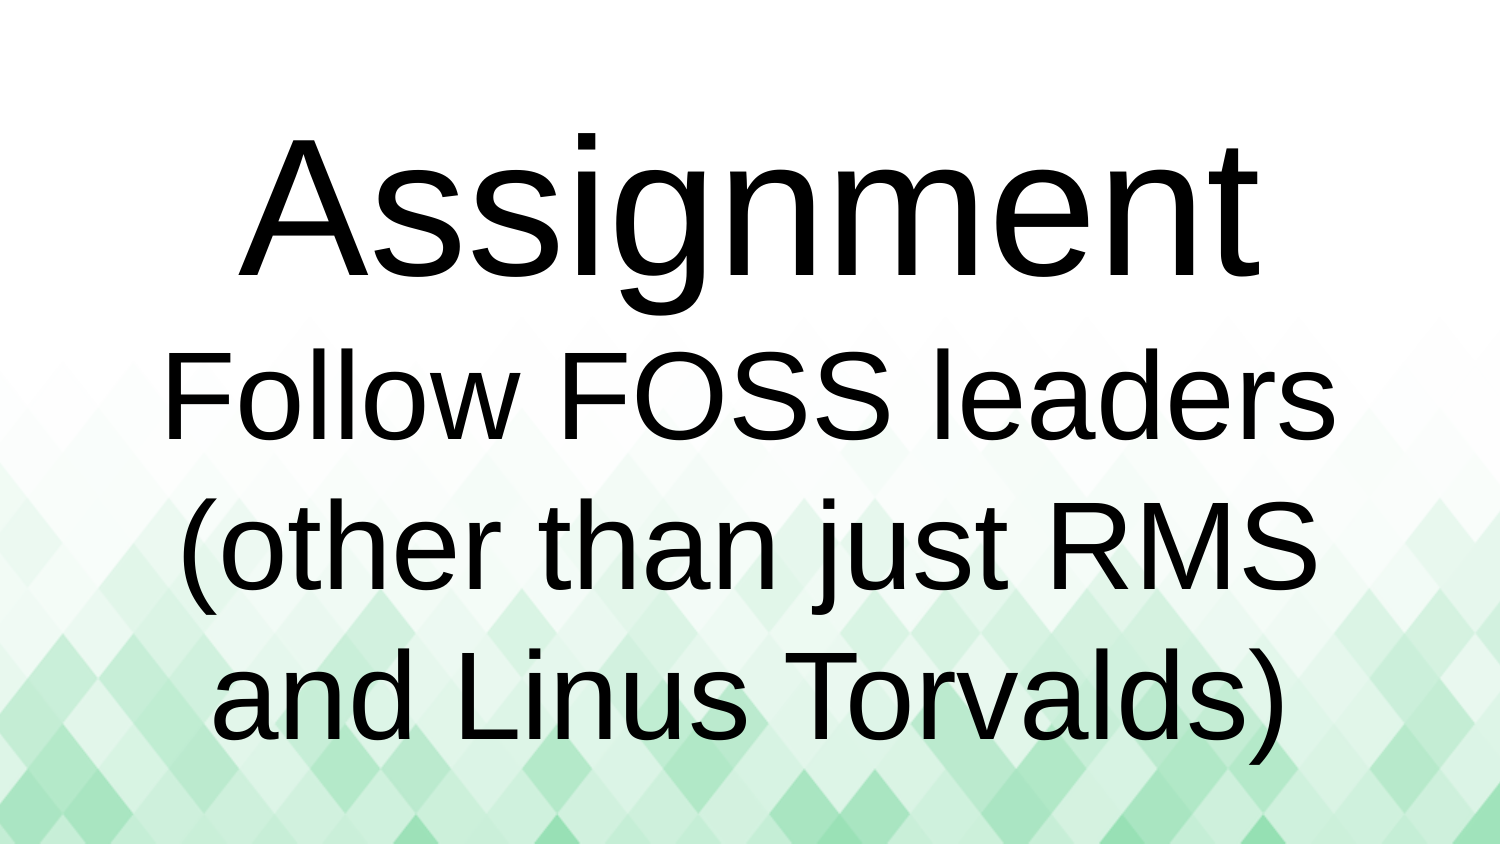

# Assignment Follow FOSS leaders (other than just RMS and Linus Torvalds)